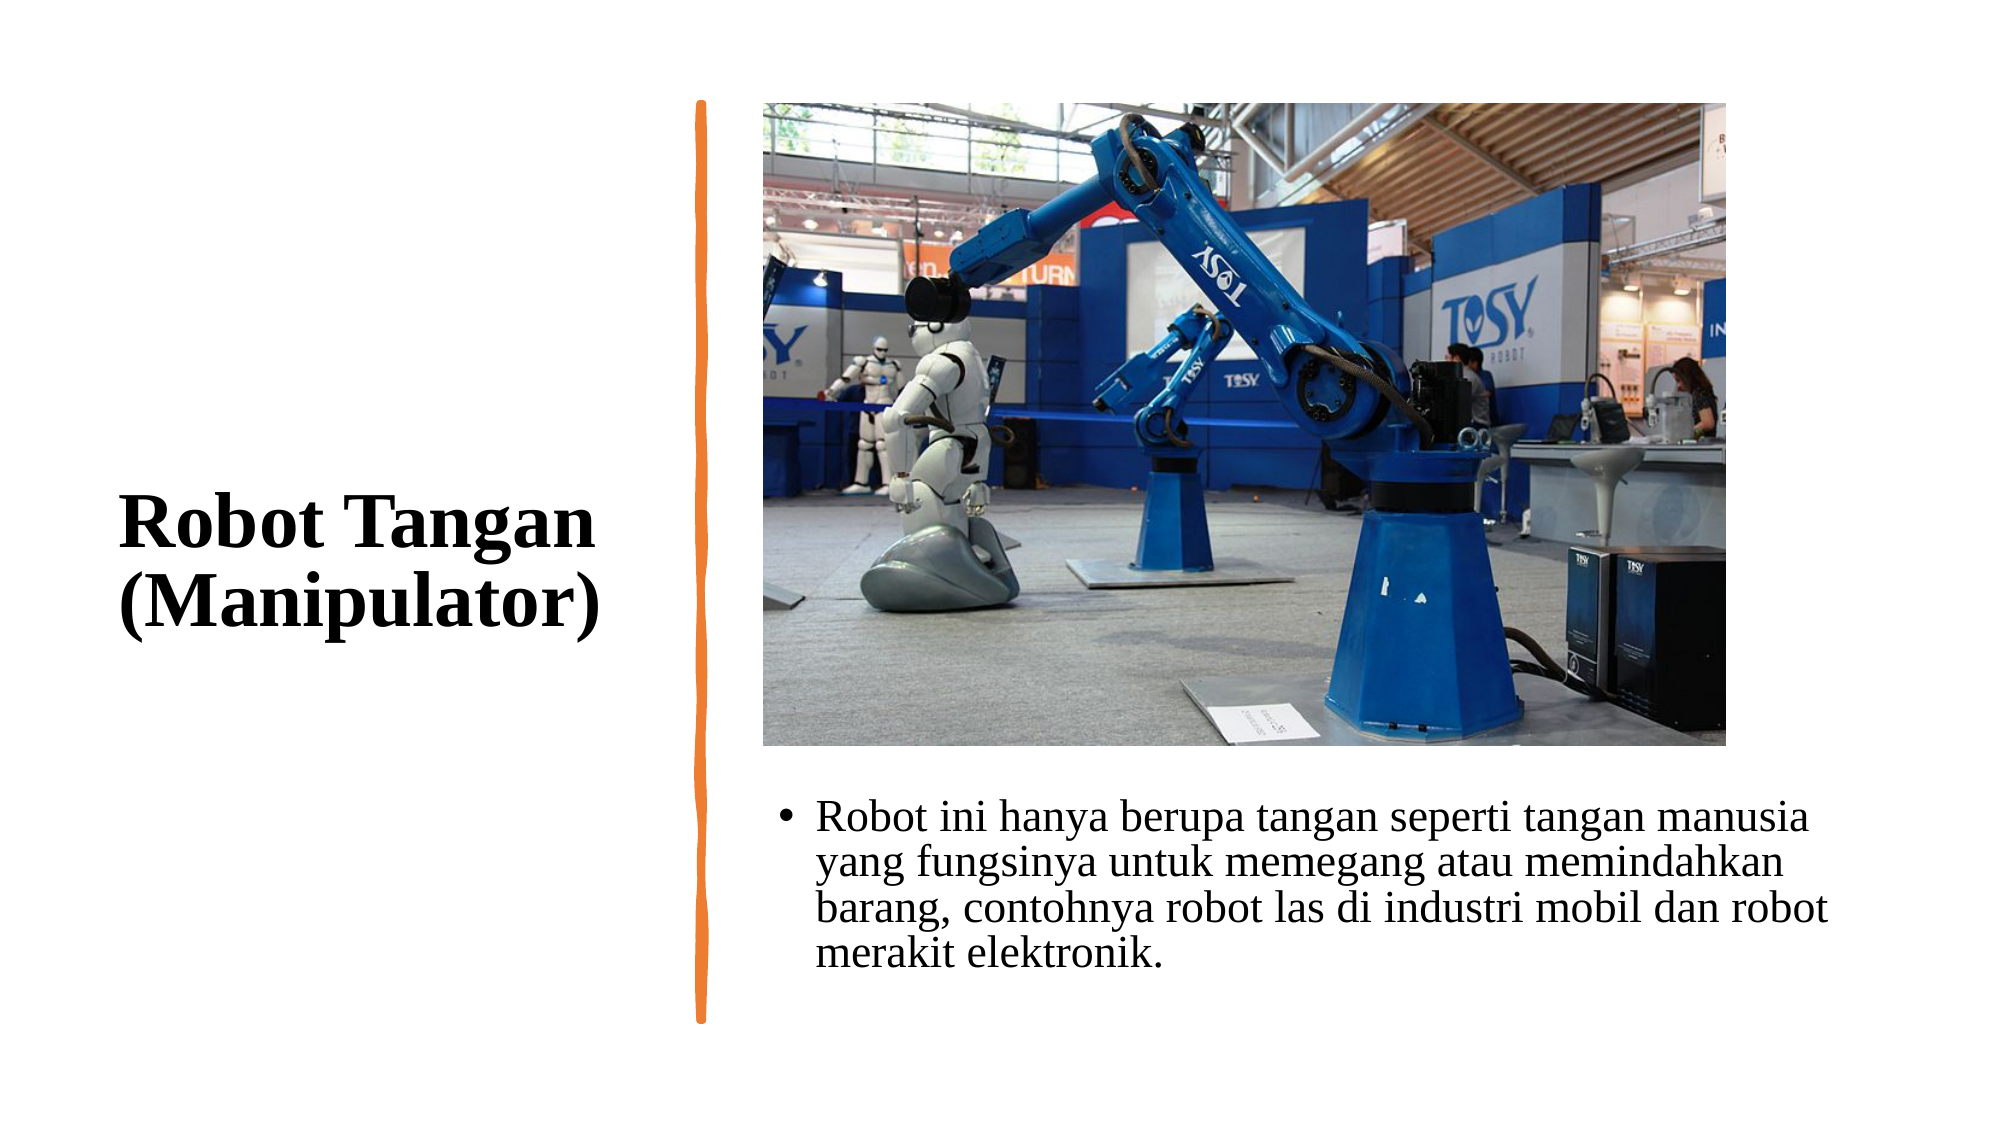

Robot Tangan (Manipulator)
Robot ini hanya berupa tangan seperti tangan manusia yang fungsinya untuk memegang atau memindahkan barang, contohnya robot las di industri mobil dan robot merakit elektronik.